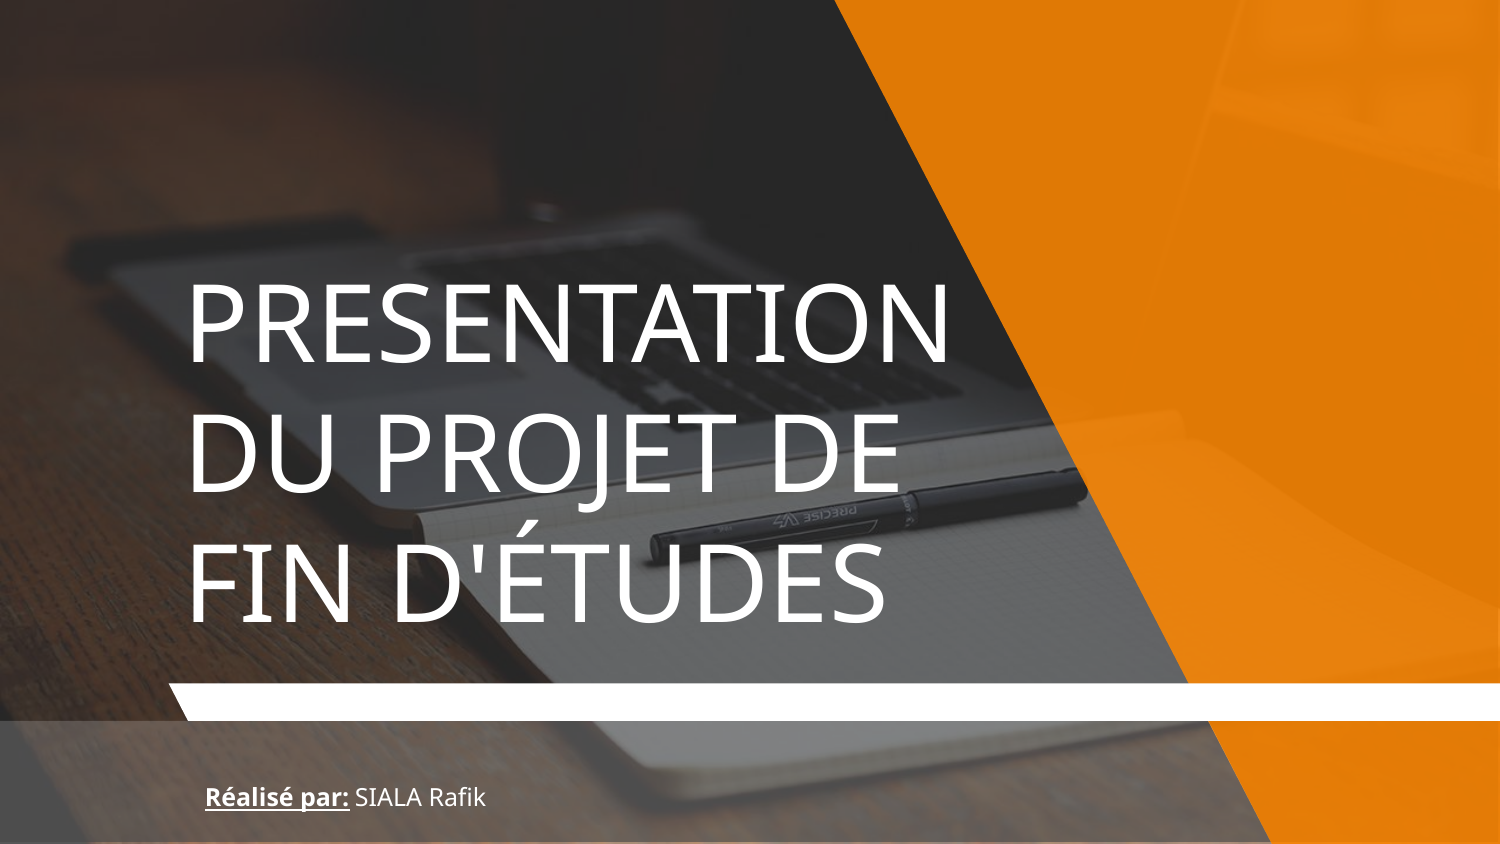

# PRESENTATION DU PROJET DE FIN D'ÉTUDES
Réalisé par:	SIALA Rafik